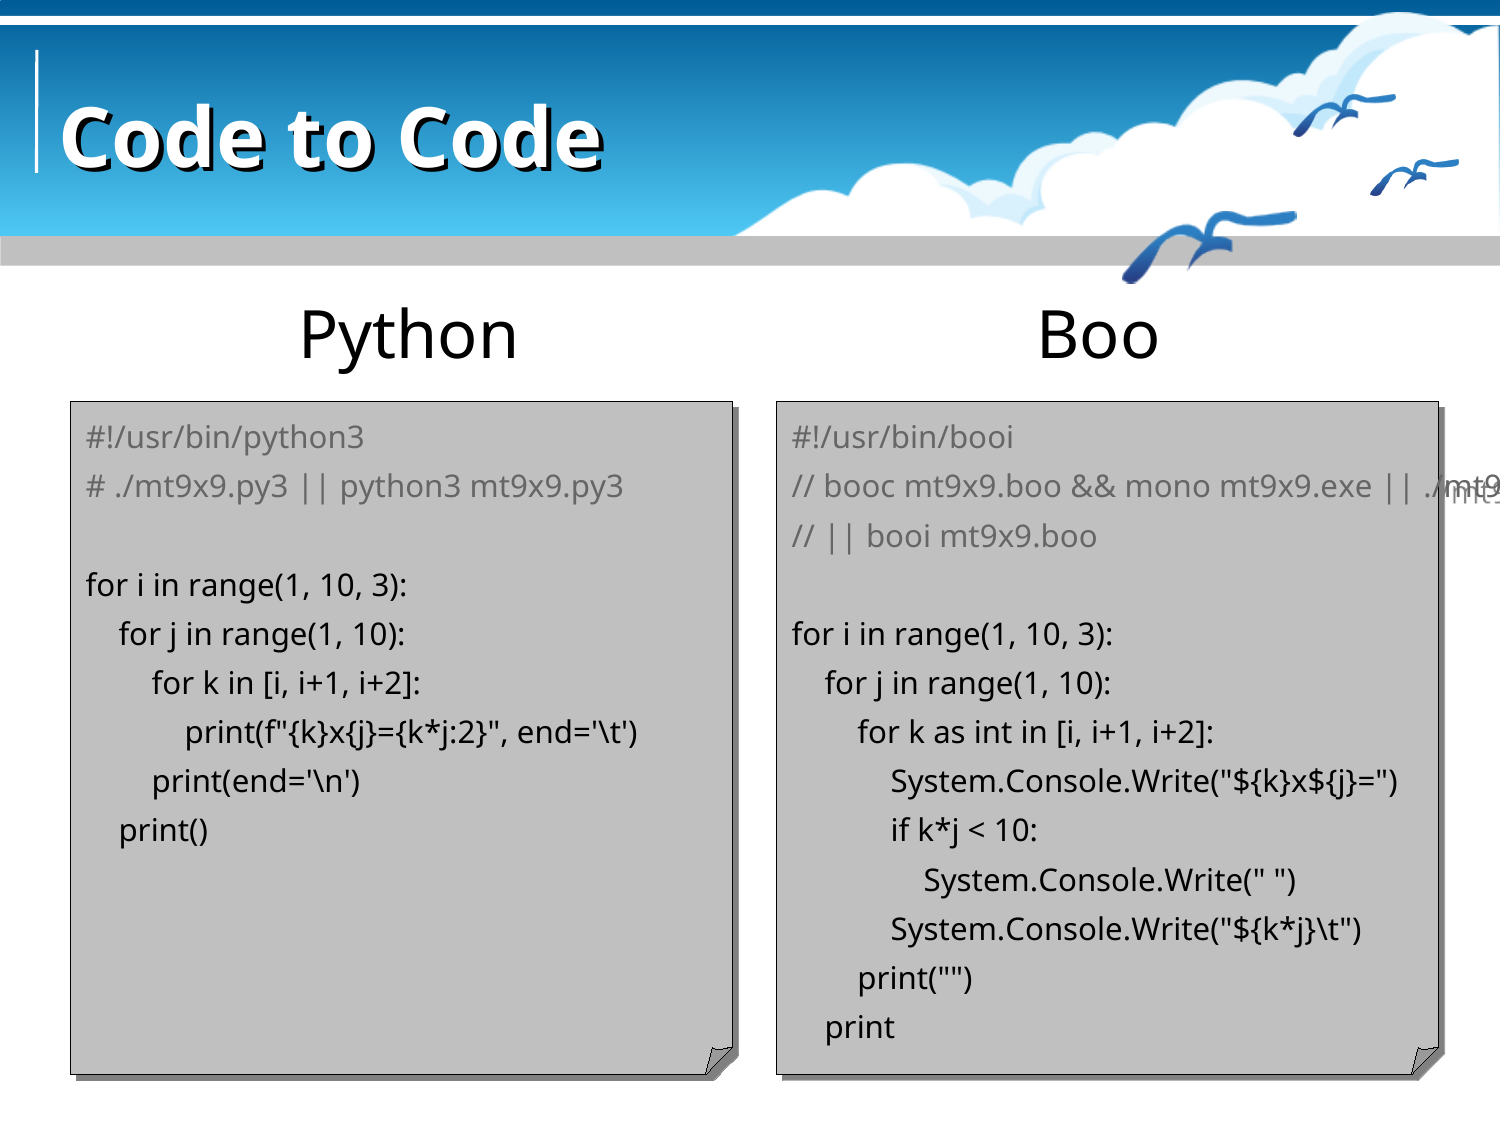

# Code to Code
Boo
Python
#!/usr/bin/python3
# ./mt9x9.py3 || python3 mt9x9.py3
for i in range(1, 10, 3):
 for j in range(1, 10):
 for k in [i, i+1, i+2]:
 print(f"{k}x{j}={k*j:2}", end='\t')
 print(end='\n')
 print()
#!/usr/bin/booi
// booc mt9x9.boo && mono mt9x9.exe || ./mt9x9.boo
// || booi mt9x9.boo
for i in range(1, 10, 3):
 for j in range(1, 10):
 for k as int in [i, i+1, i+2]:
 System.Console.Write("${k}x${j}=")
 if k*j < 10:
 System.Console.Write(" ")
 System.Console.Write("${k*j}\t")
 print("")
 print